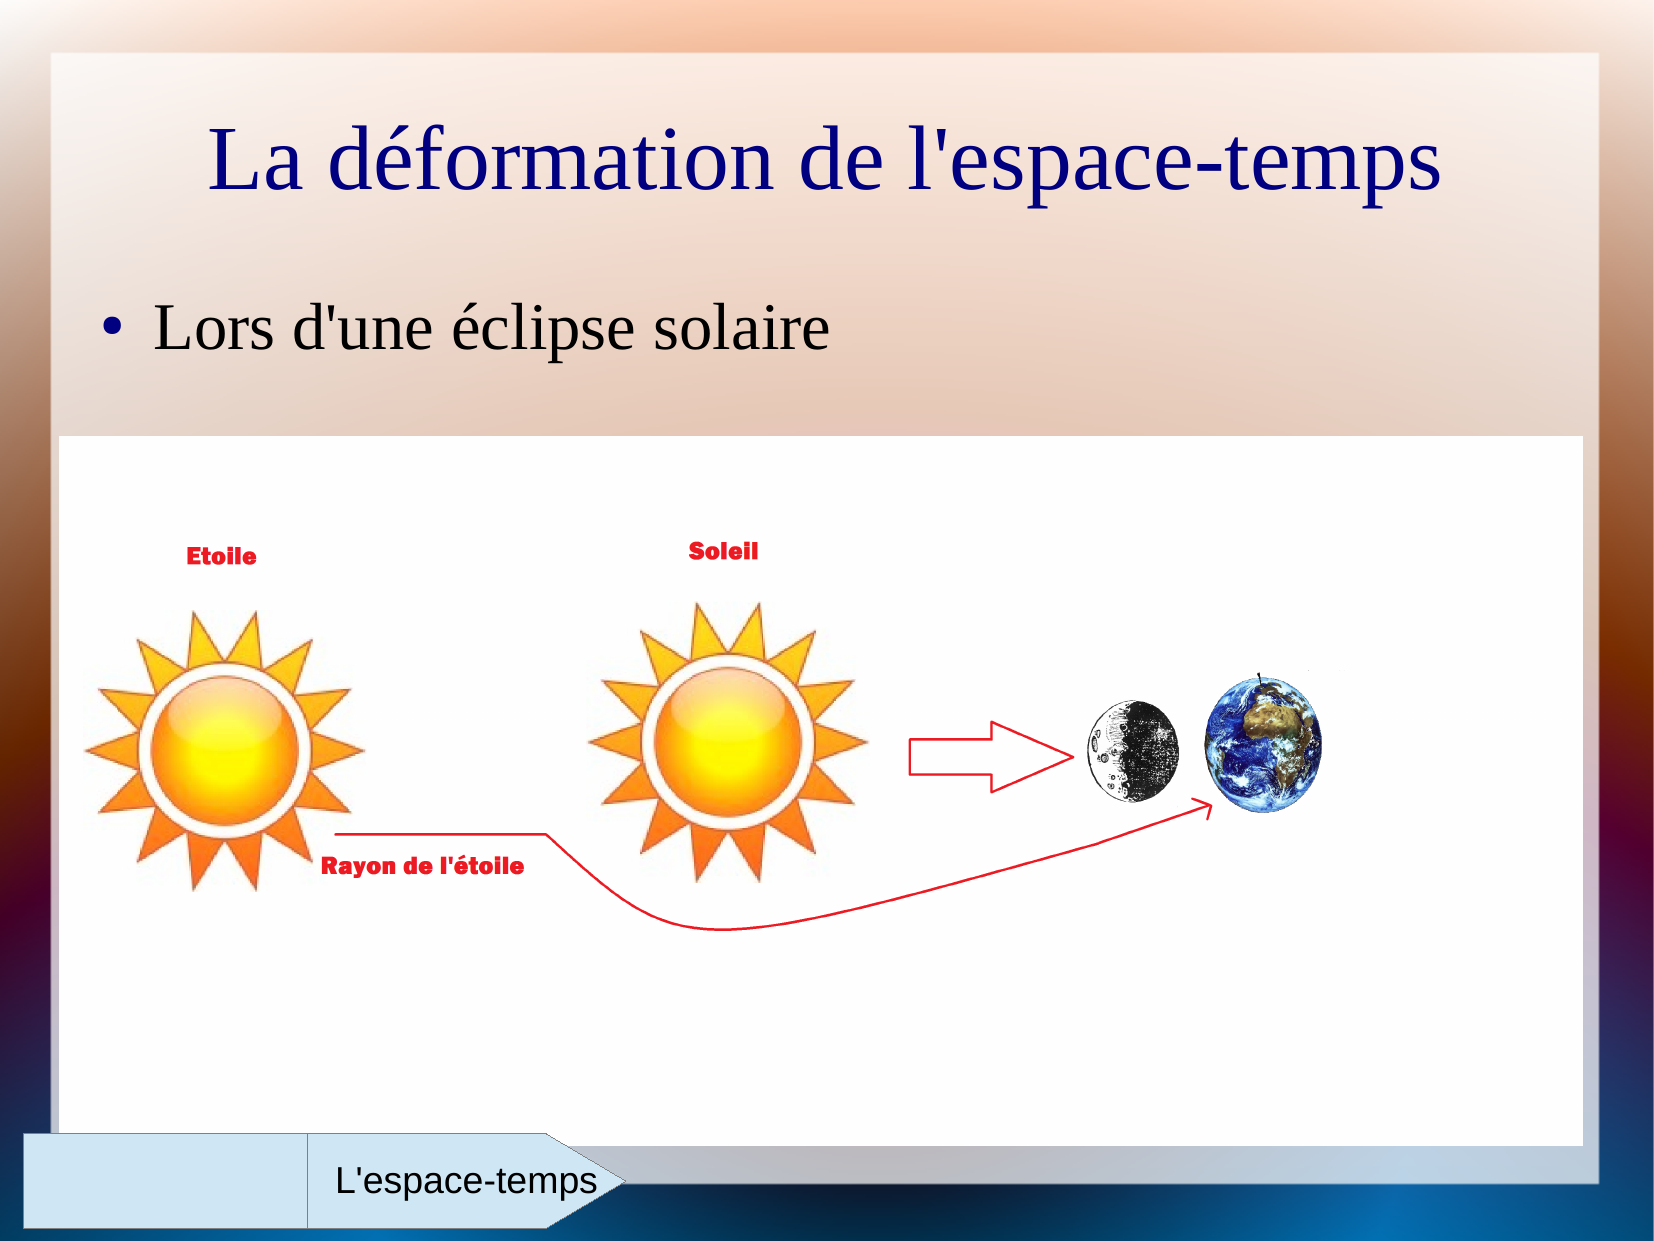

# La déformation de l'espace-temps
Lors d'une éclipse solaire
9
L'espace-temps